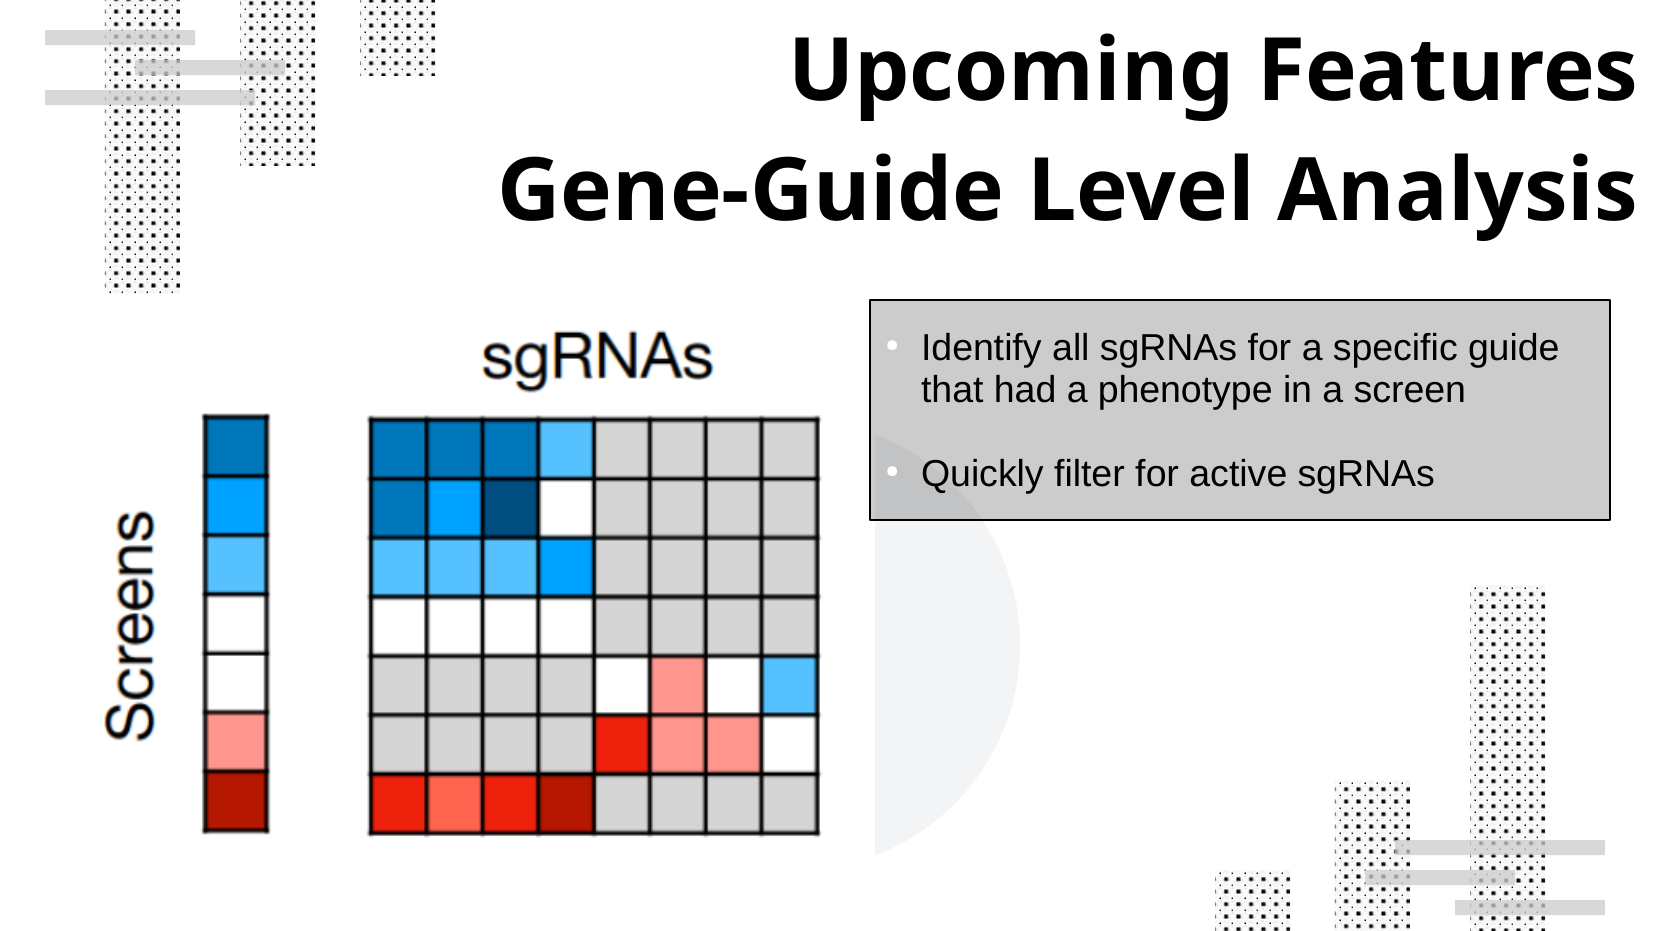

Upcoming Features
Gene-Guide Level Analysis
Identify all sgRNAs for a specific guide
that had a phenotype in a screen
Quickly filter for active sgRNAs